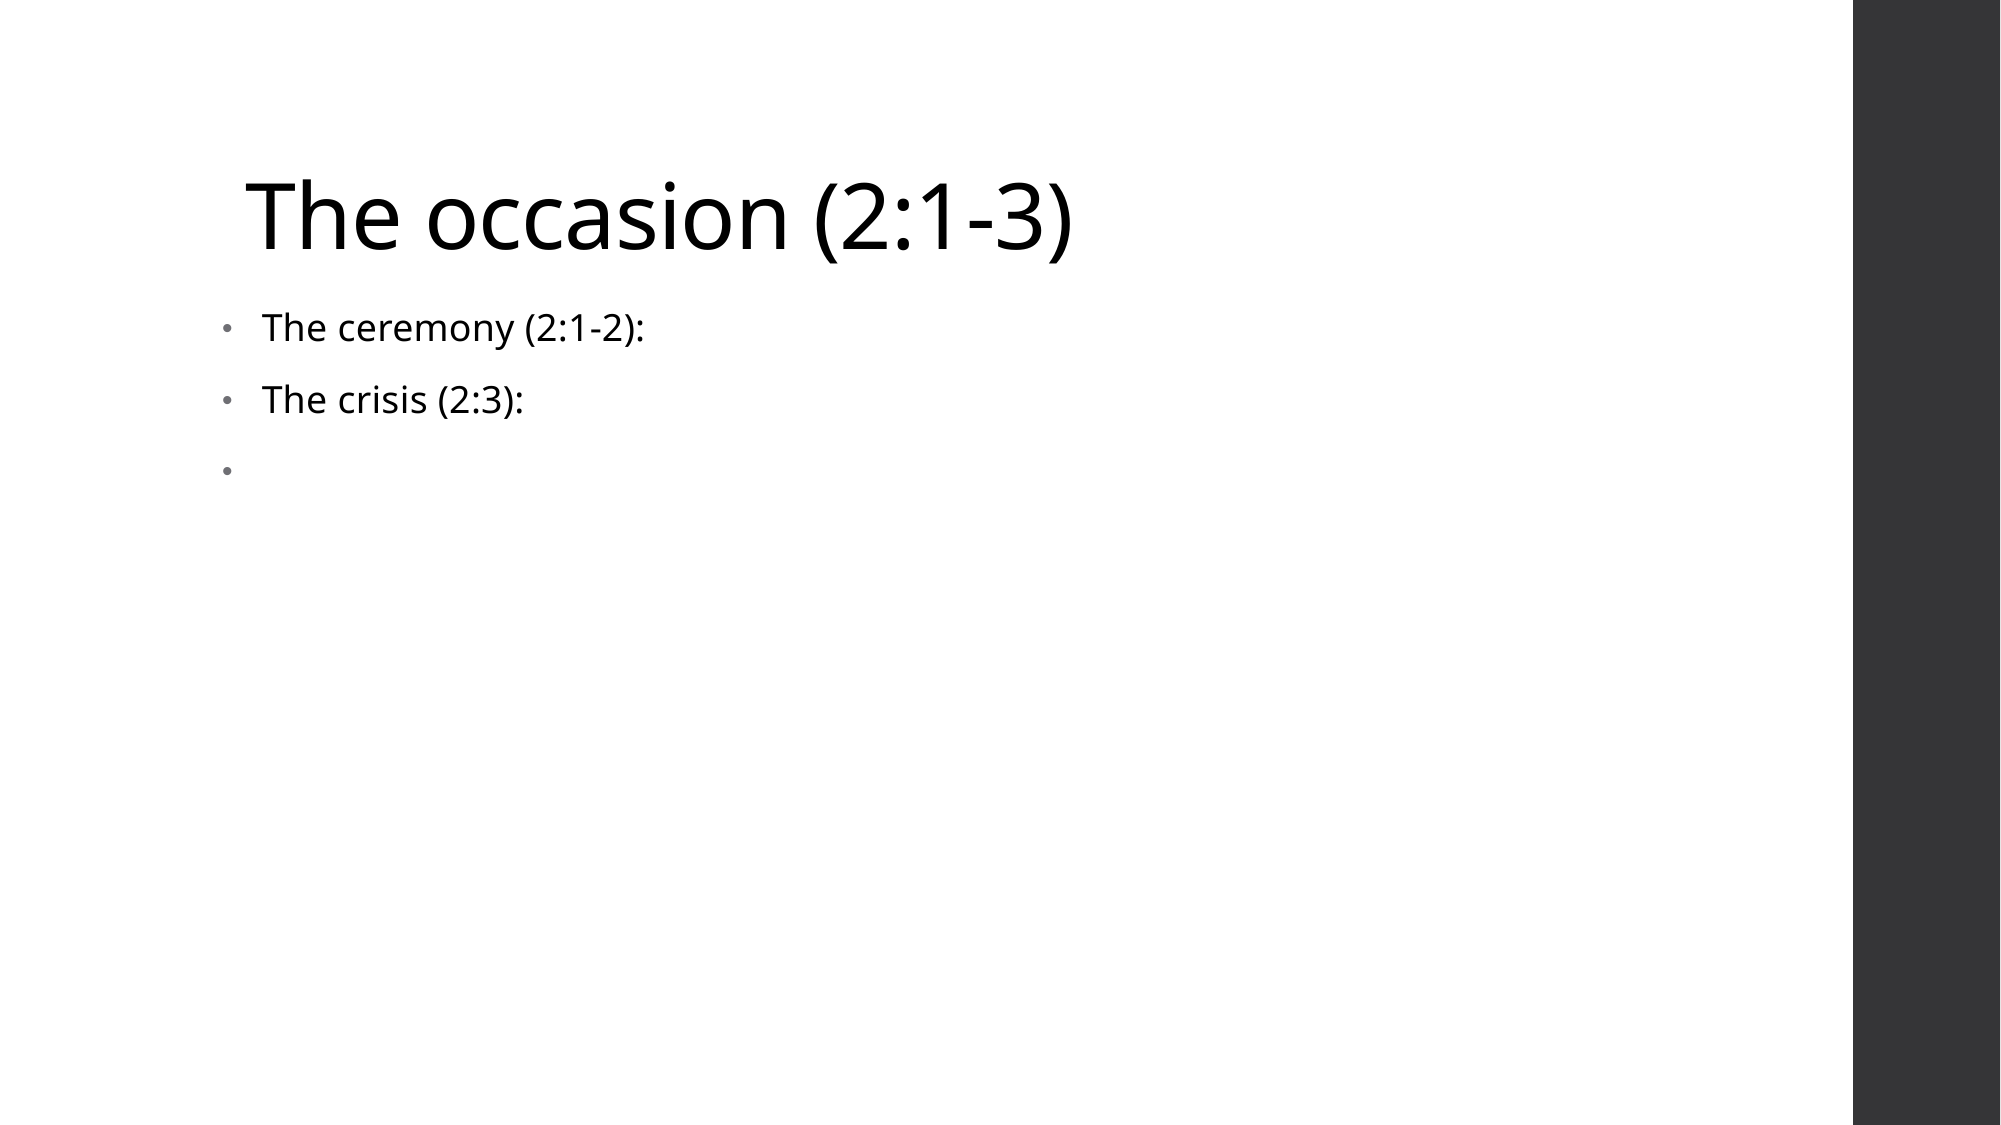

# The occasion (2:1-3)
 The ceremony (2:1-2):
 The crisis (2:3):